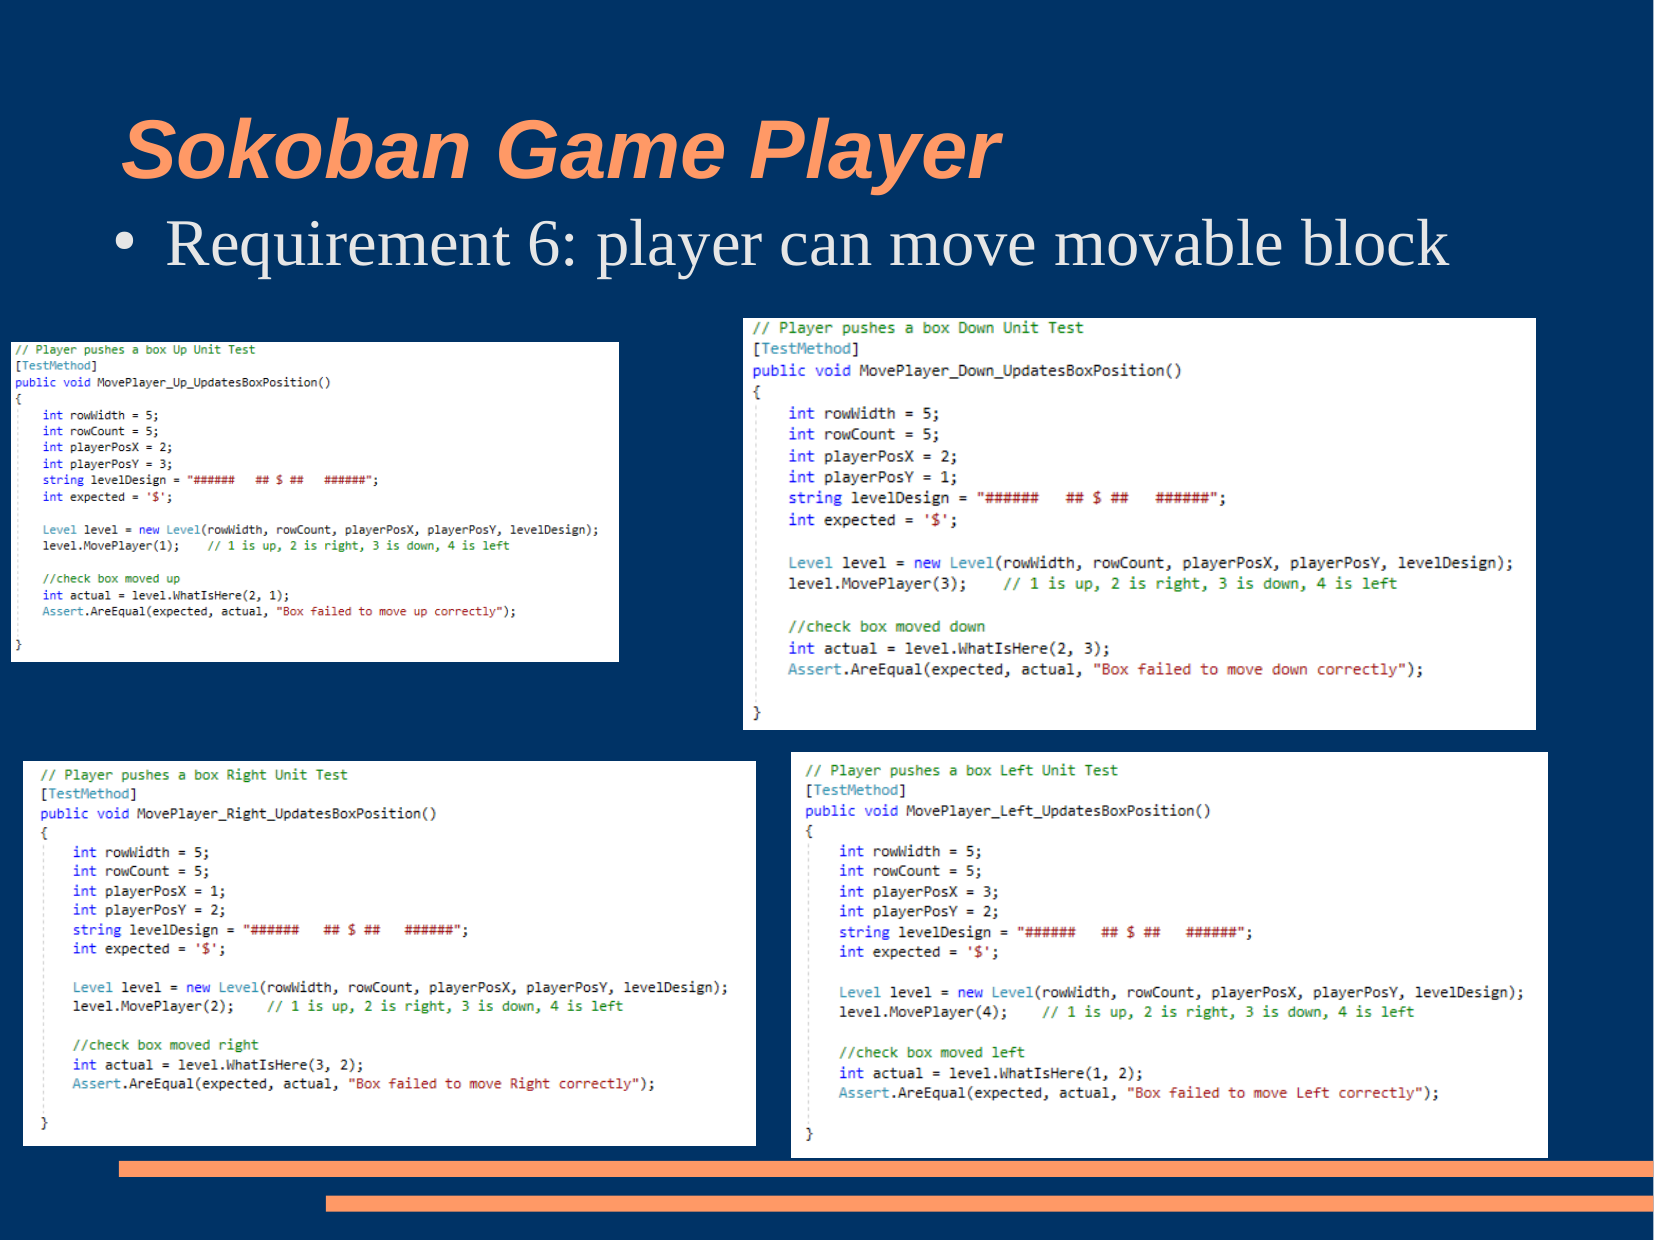

# Sokoban Game Player
Requirement 6: player can move movable block